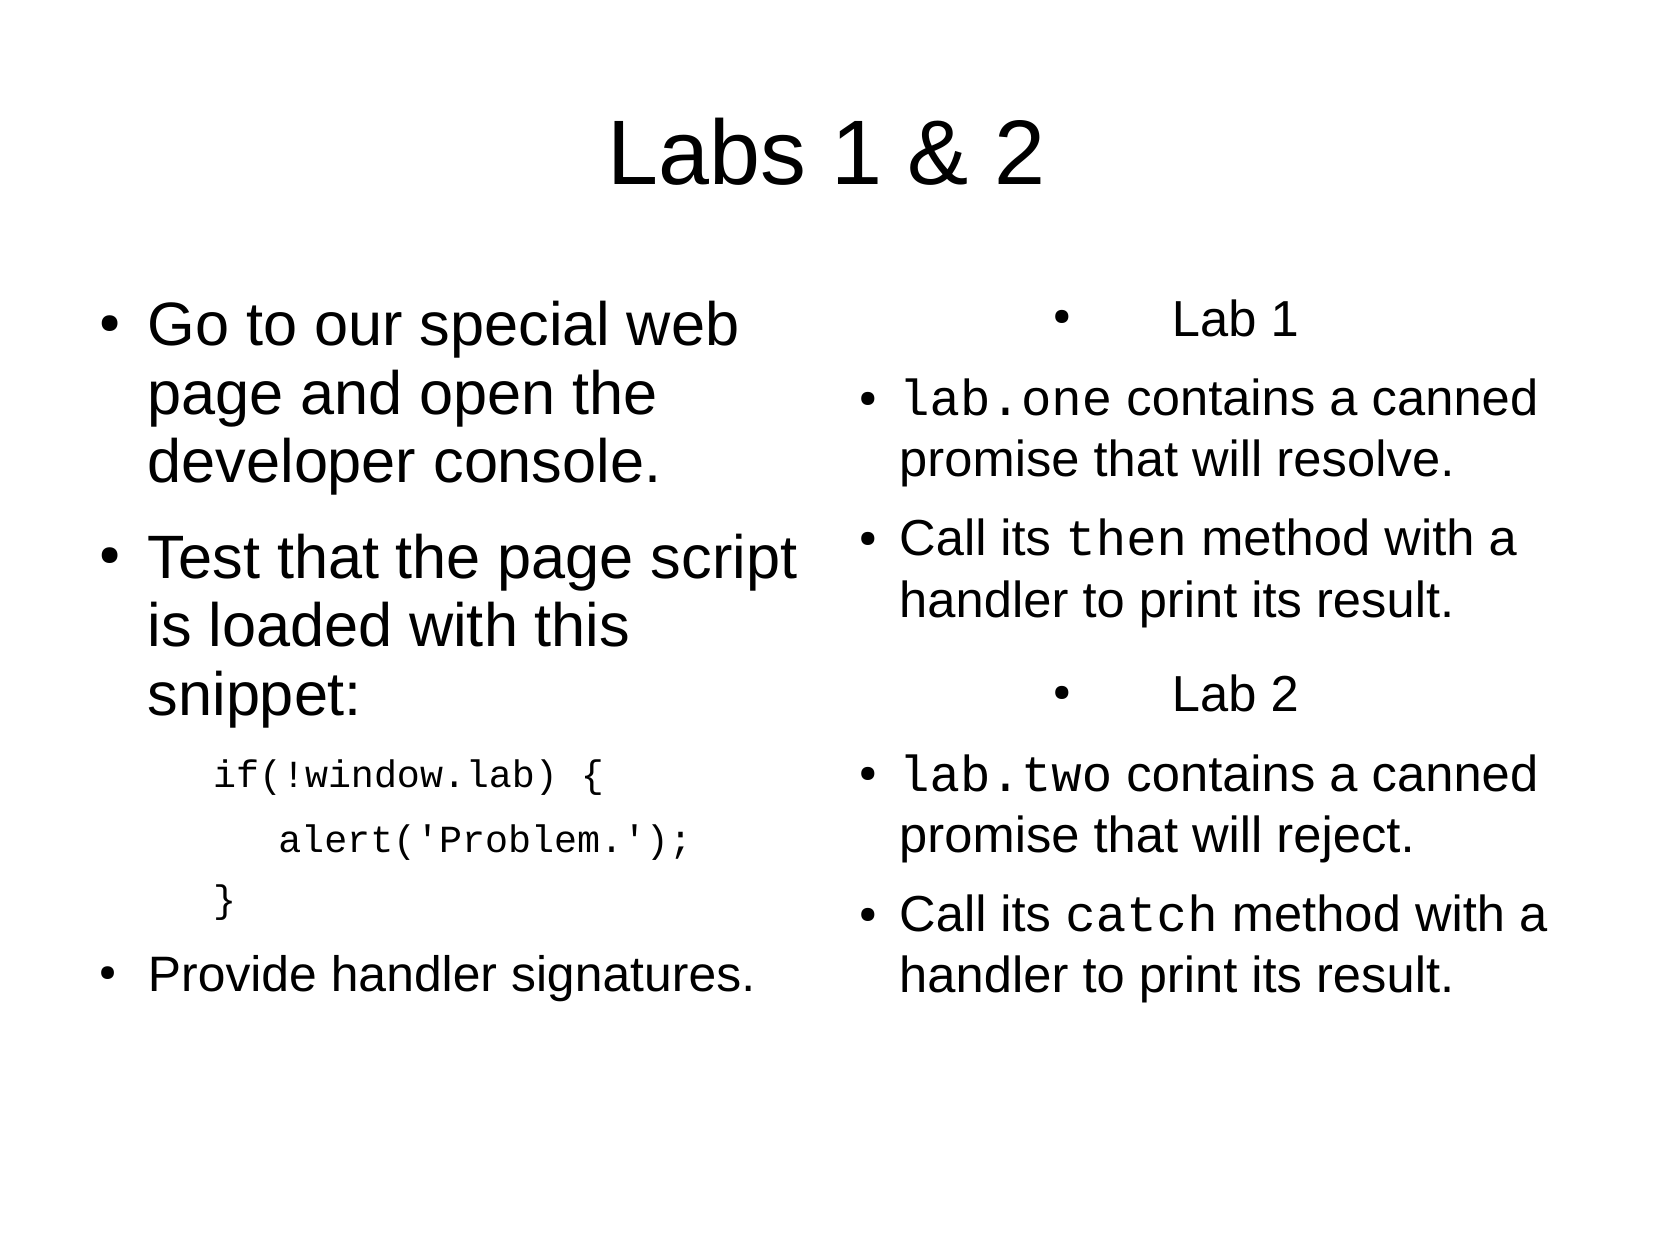

# Labs 1 & 2
Go to our special web page and open the developer console.
Test that the page script is loaded with this snippet:
if(!window.lab) {
alert('Problem.');
}
Provide handler signatures.
Lab 1
lab.one contains a canned promise that will resolve.
Call its then method with a handler to print its result.
Lab 2
lab.two contains a canned promise that will reject.
Call its catch method with a handler to print its result.